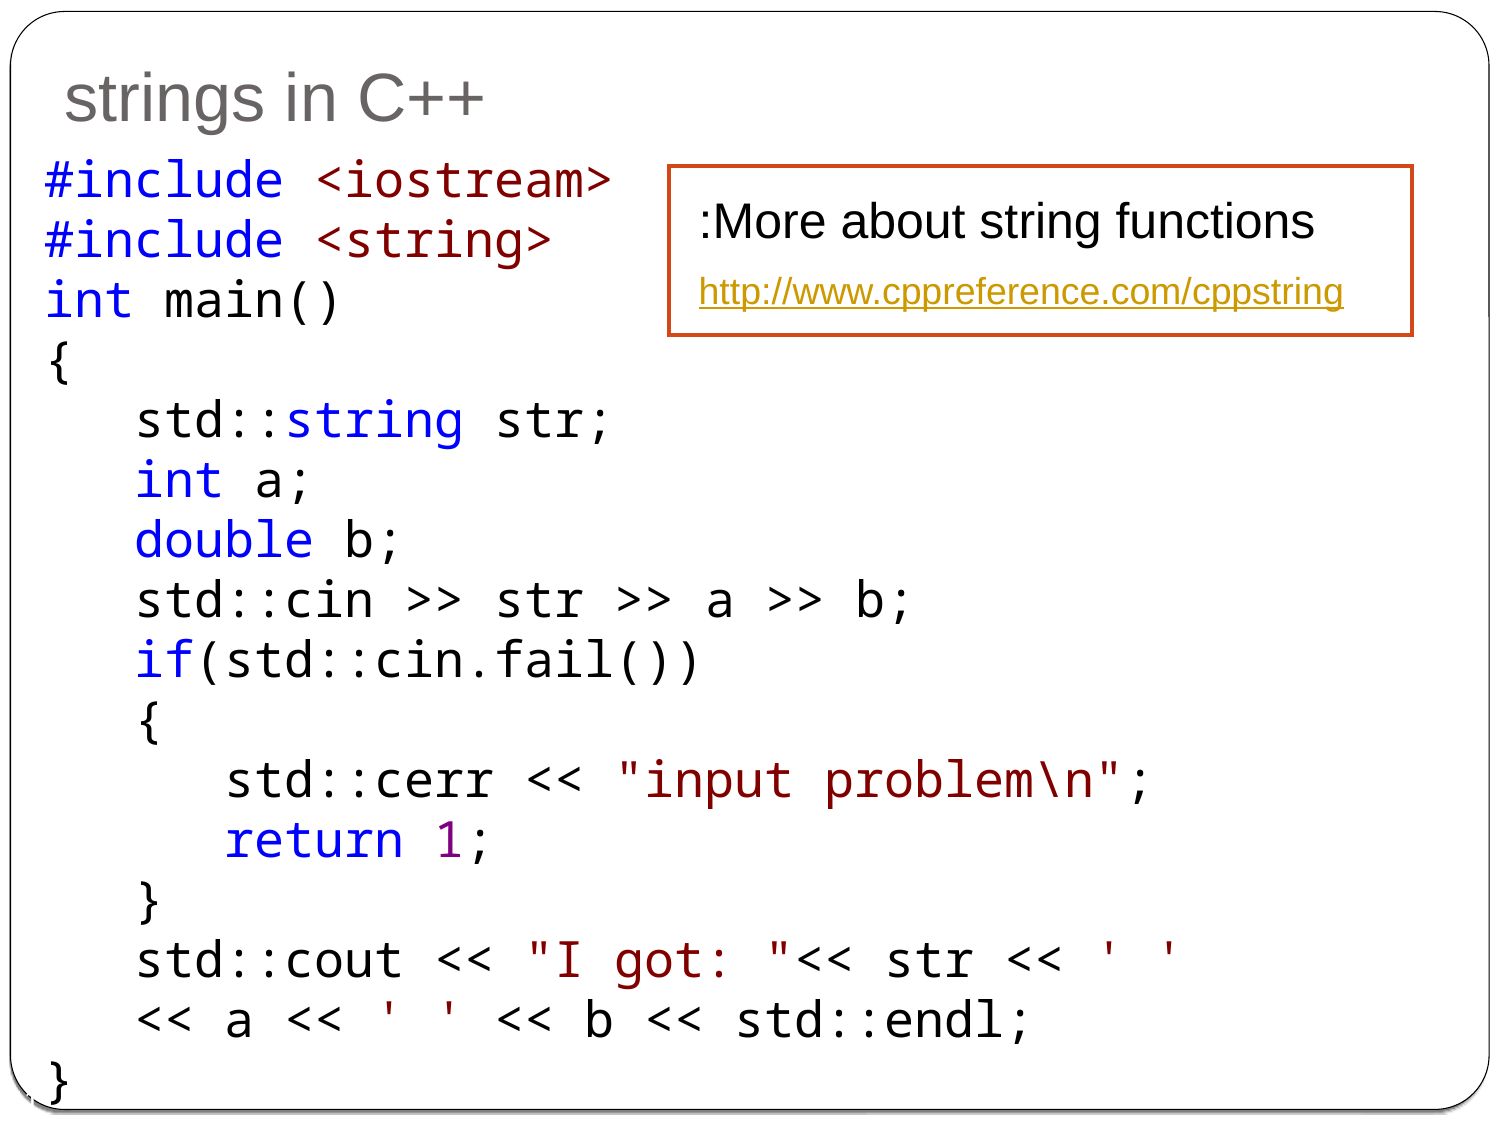

# strings in C++
#include <iostream>
#include <string>
int main()
{
   std::string str;
   int a;
   double b;
   std::cin >> str >> a >> b;
   if(std::cin.fail())
   {
      std::cerr << "input problem\n";
      return 1;
   }
   std::cout << "I got: "<< str << ' '
   << a << ' ' << b << std::endl;
}
More about string functions:
http://www.cppreference.com/cppstring